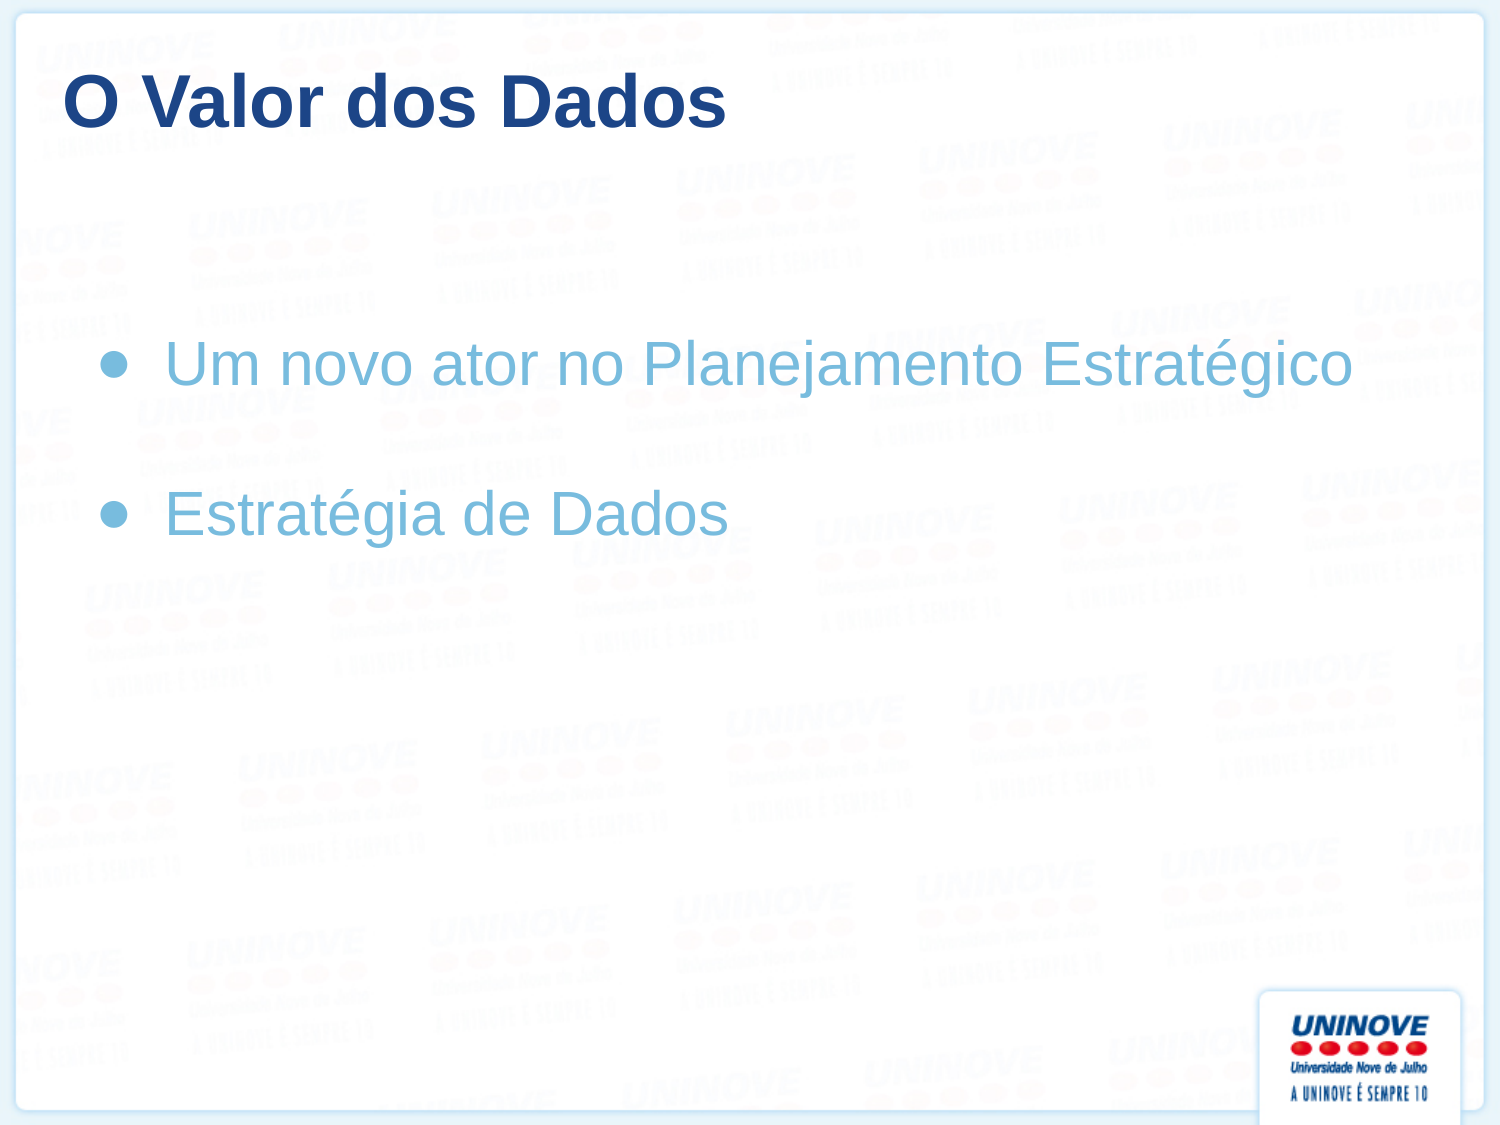

O Valor dos Dados
Um novo ator no Planejamento Estratégico
Estratégia de Dados